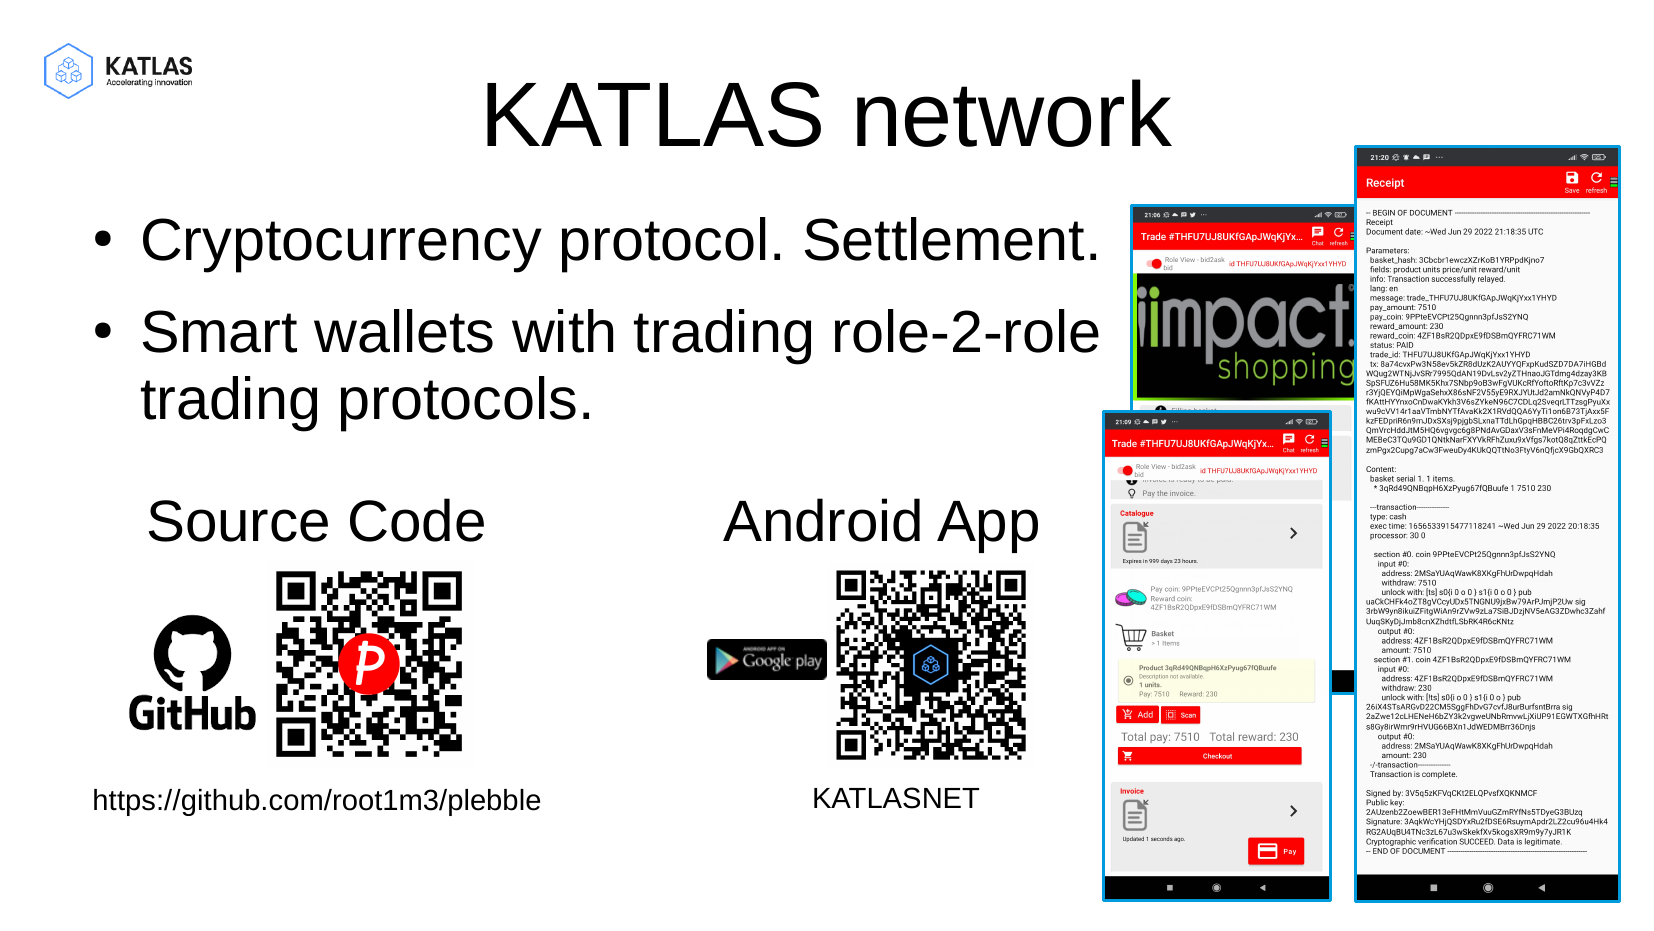

# KATLAS network
Cryptocurrency protocol. Settlement.
Smart wallets with trading role-2-role trading protocols.
Source Code
Android App
KATLASNET
https://github.com/root1m3/plebble